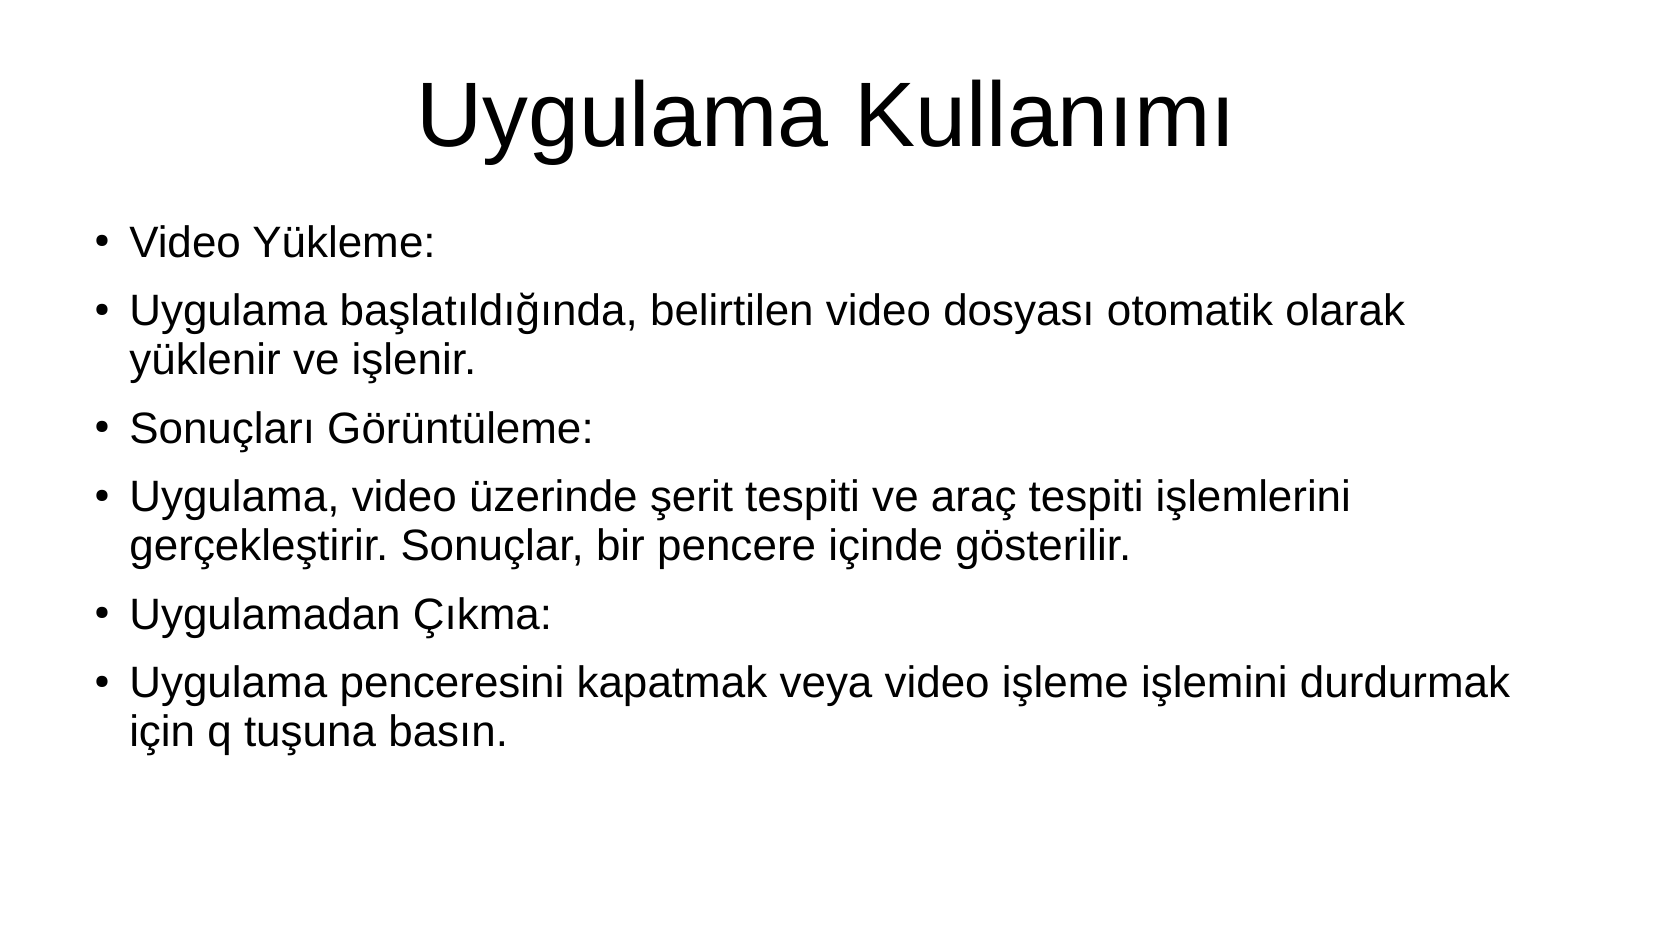

# Uygulama Kullanımı
Video Yükleme:
Uygulama başlatıldığında, belirtilen video dosyası otomatik olarak yüklenir ve işlenir.
Sonuçları Görüntüleme:
Uygulama, video üzerinde şerit tespiti ve araç tespiti işlemlerini gerçekleştirir. Sonuçlar, bir pencere içinde gösterilir.
Uygulamadan Çıkma:
Uygulama penceresini kapatmak veya video işleme işlemini durdurmak için q tuşuna basın.